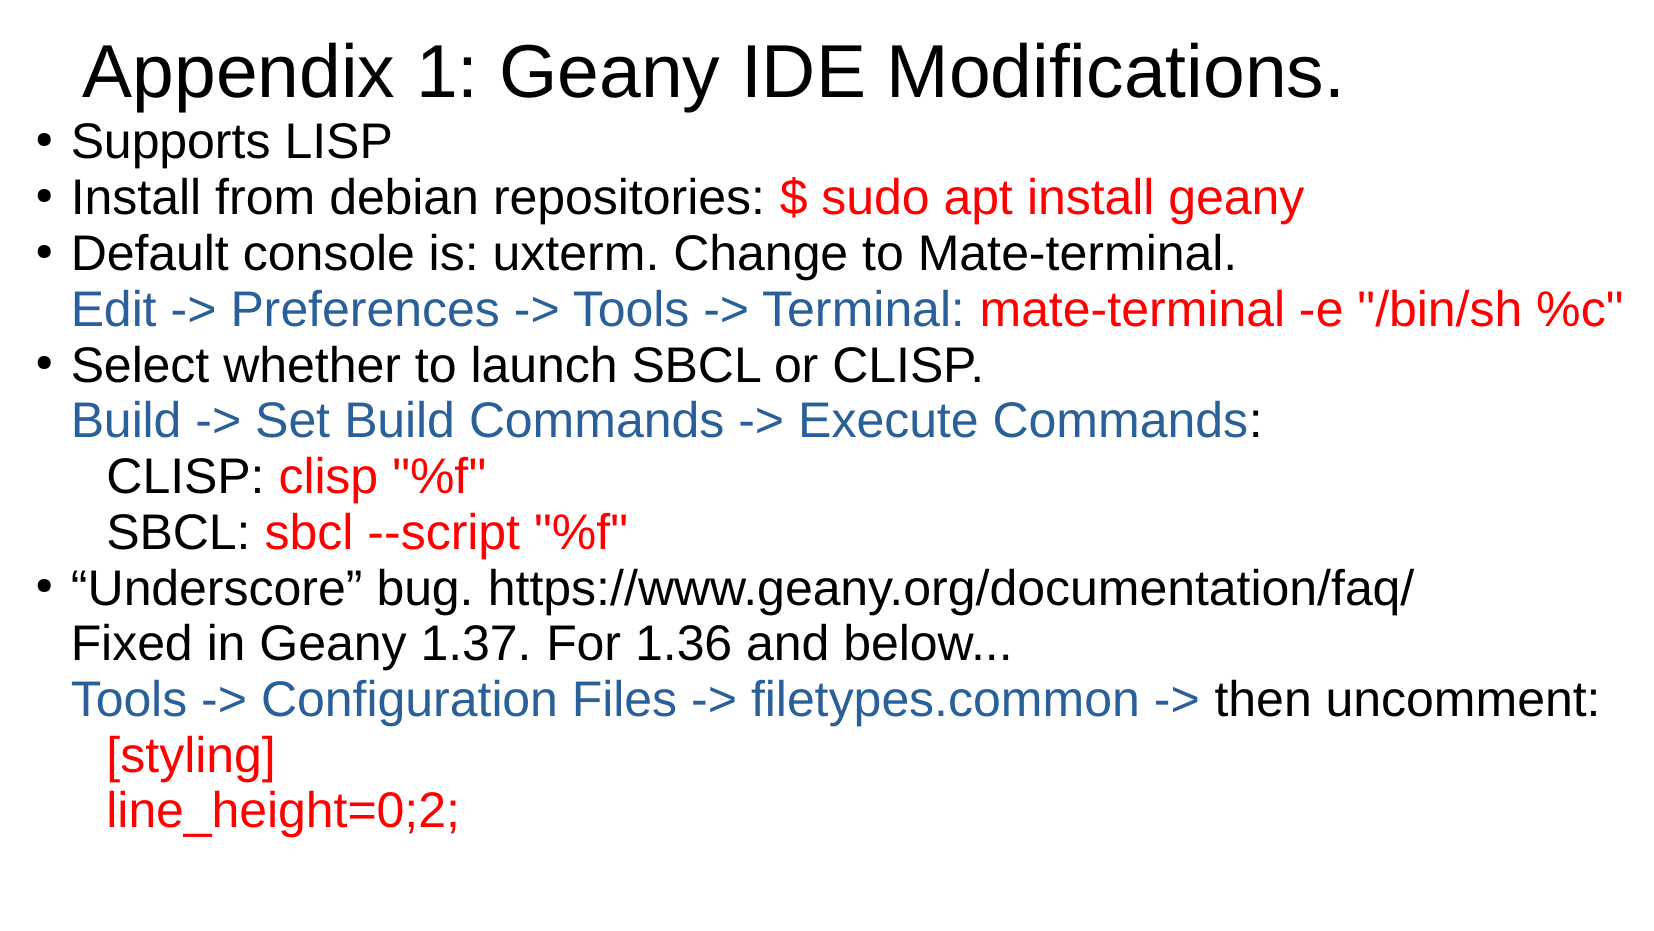

# Appendix 1: Geany IDE Modifications.
Supports LISP
Install from debian repositories: $ sudo apt install geany
Default console is: uxterm. Change to Mate-terminal.
Edit -> Preferences -> Tools -> Terminal: mate-terminal -e "/bin/sh %c"
Select whether to launch SBCL or CLISP.
Build -> Set Build Commands -> Execute Commands:
CLISP: clisp "%f"
SBCL: sbcl --script "%f"
“Underscore” bug. https://www.geany.org/documentation/faq/
Fixed in Geany 1.37. For 1.36 and below...
Tools -> Configuration Files -> filetypes.common -> then uncomment:
[styling]
line_height=0;2;